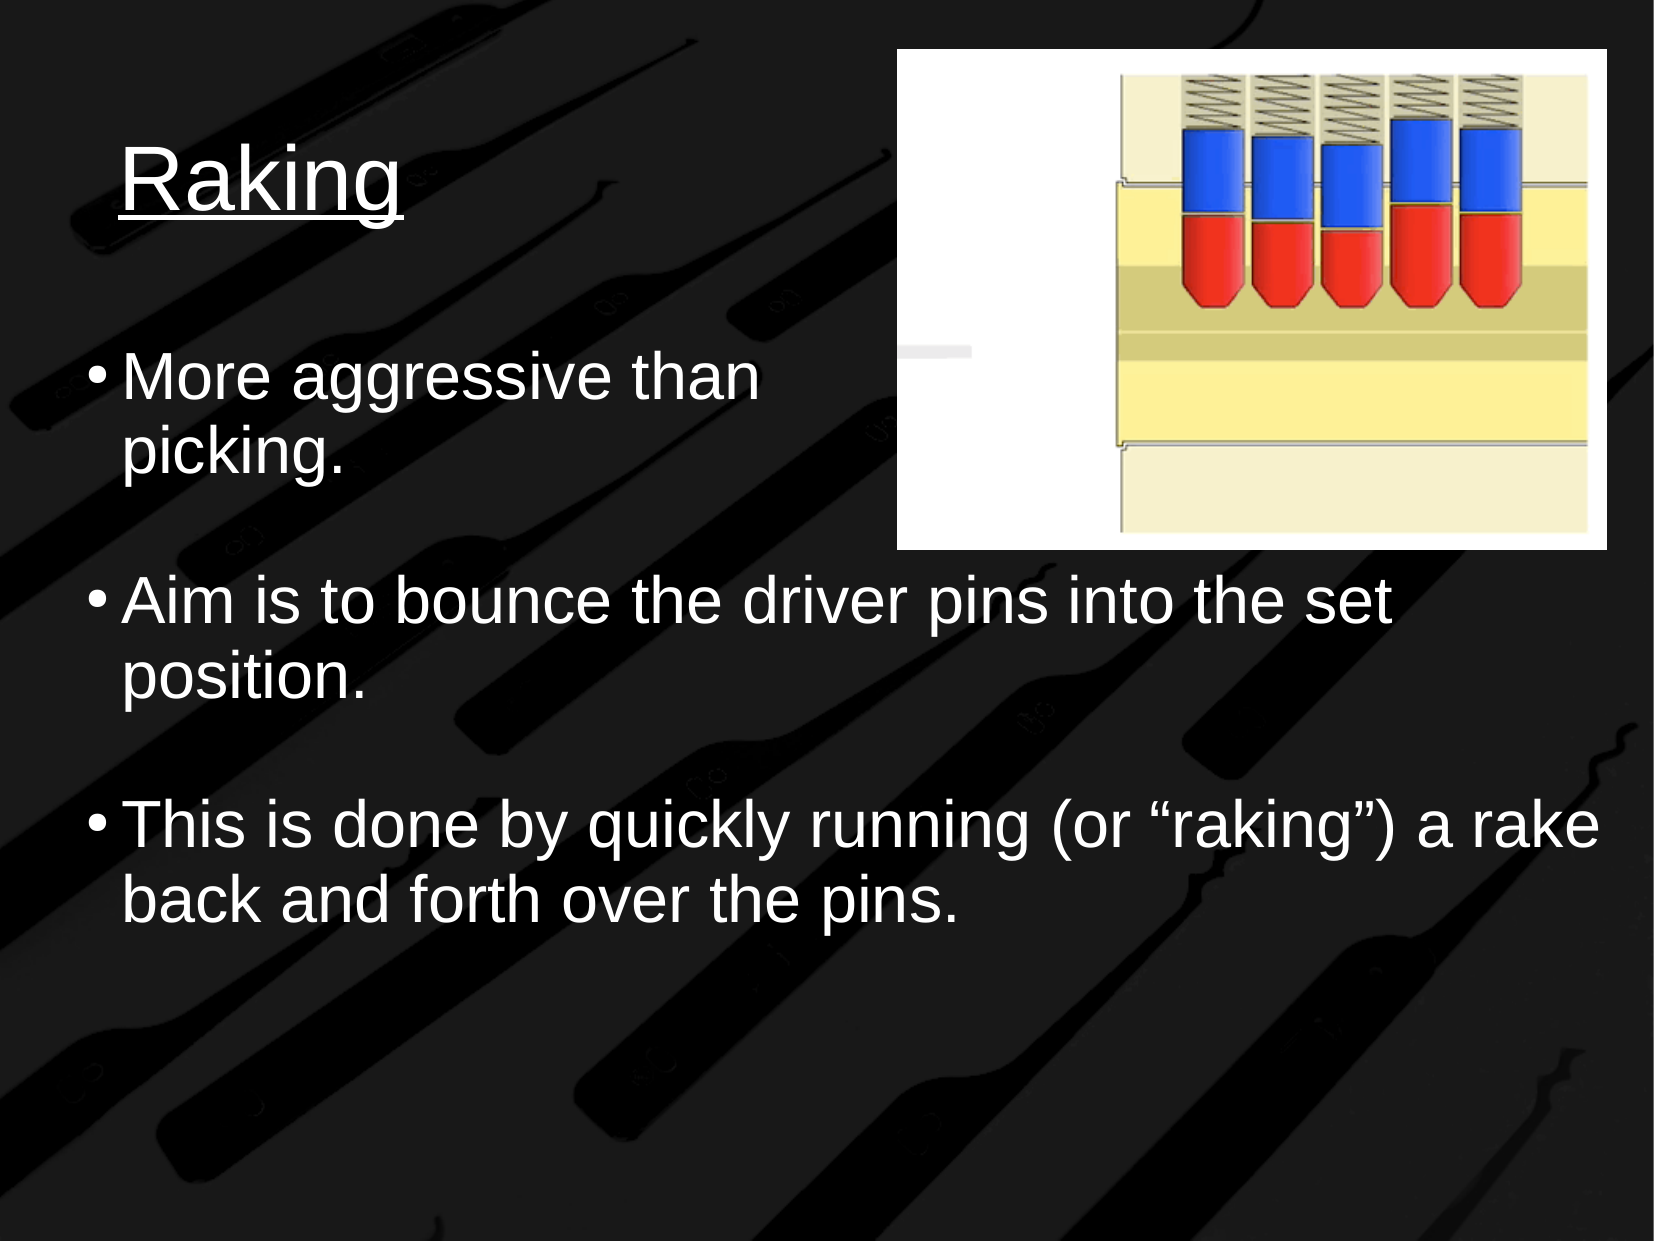

# Raking
More aggressive than
picking.
Aim is to bounce the driver pins into the set position.
This is done by quickly running (or “raking”) a rake back and forth over the pins.